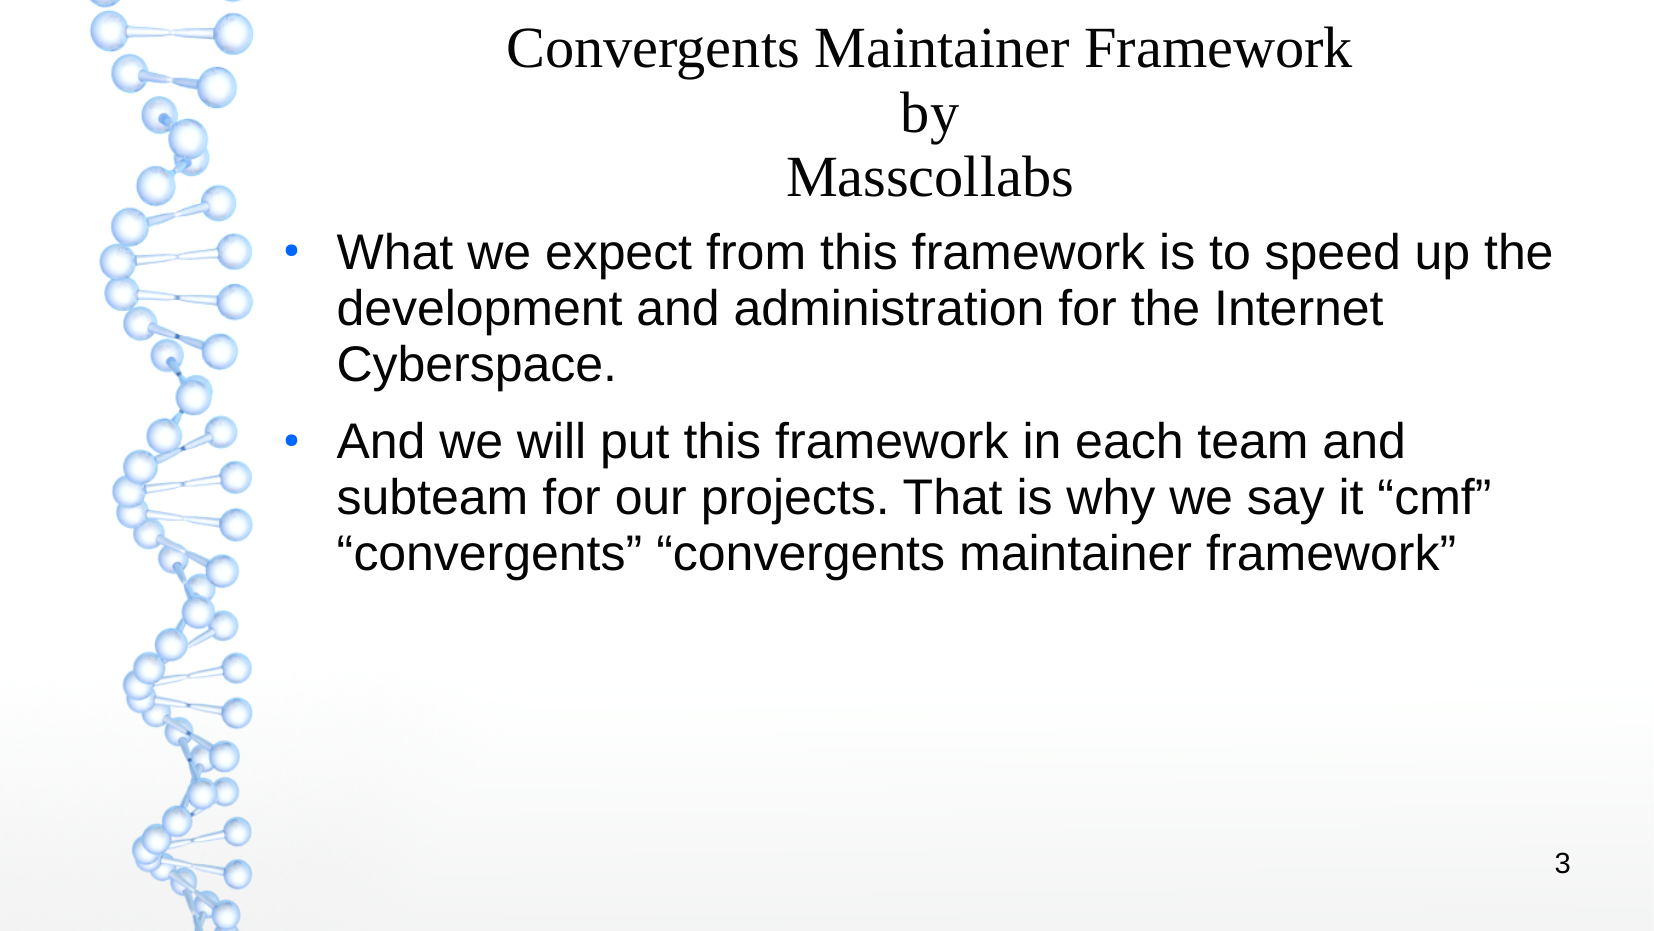

# Convergents Maintainer Framework by Masscollabs
What we expect from this framework is to speed up the development and administration for the Internet Cyberspace.
And we will put this framework in each team and subteam for our projects. That is why we say it “cmf” “convergents” “convergents maintainer framework”
3